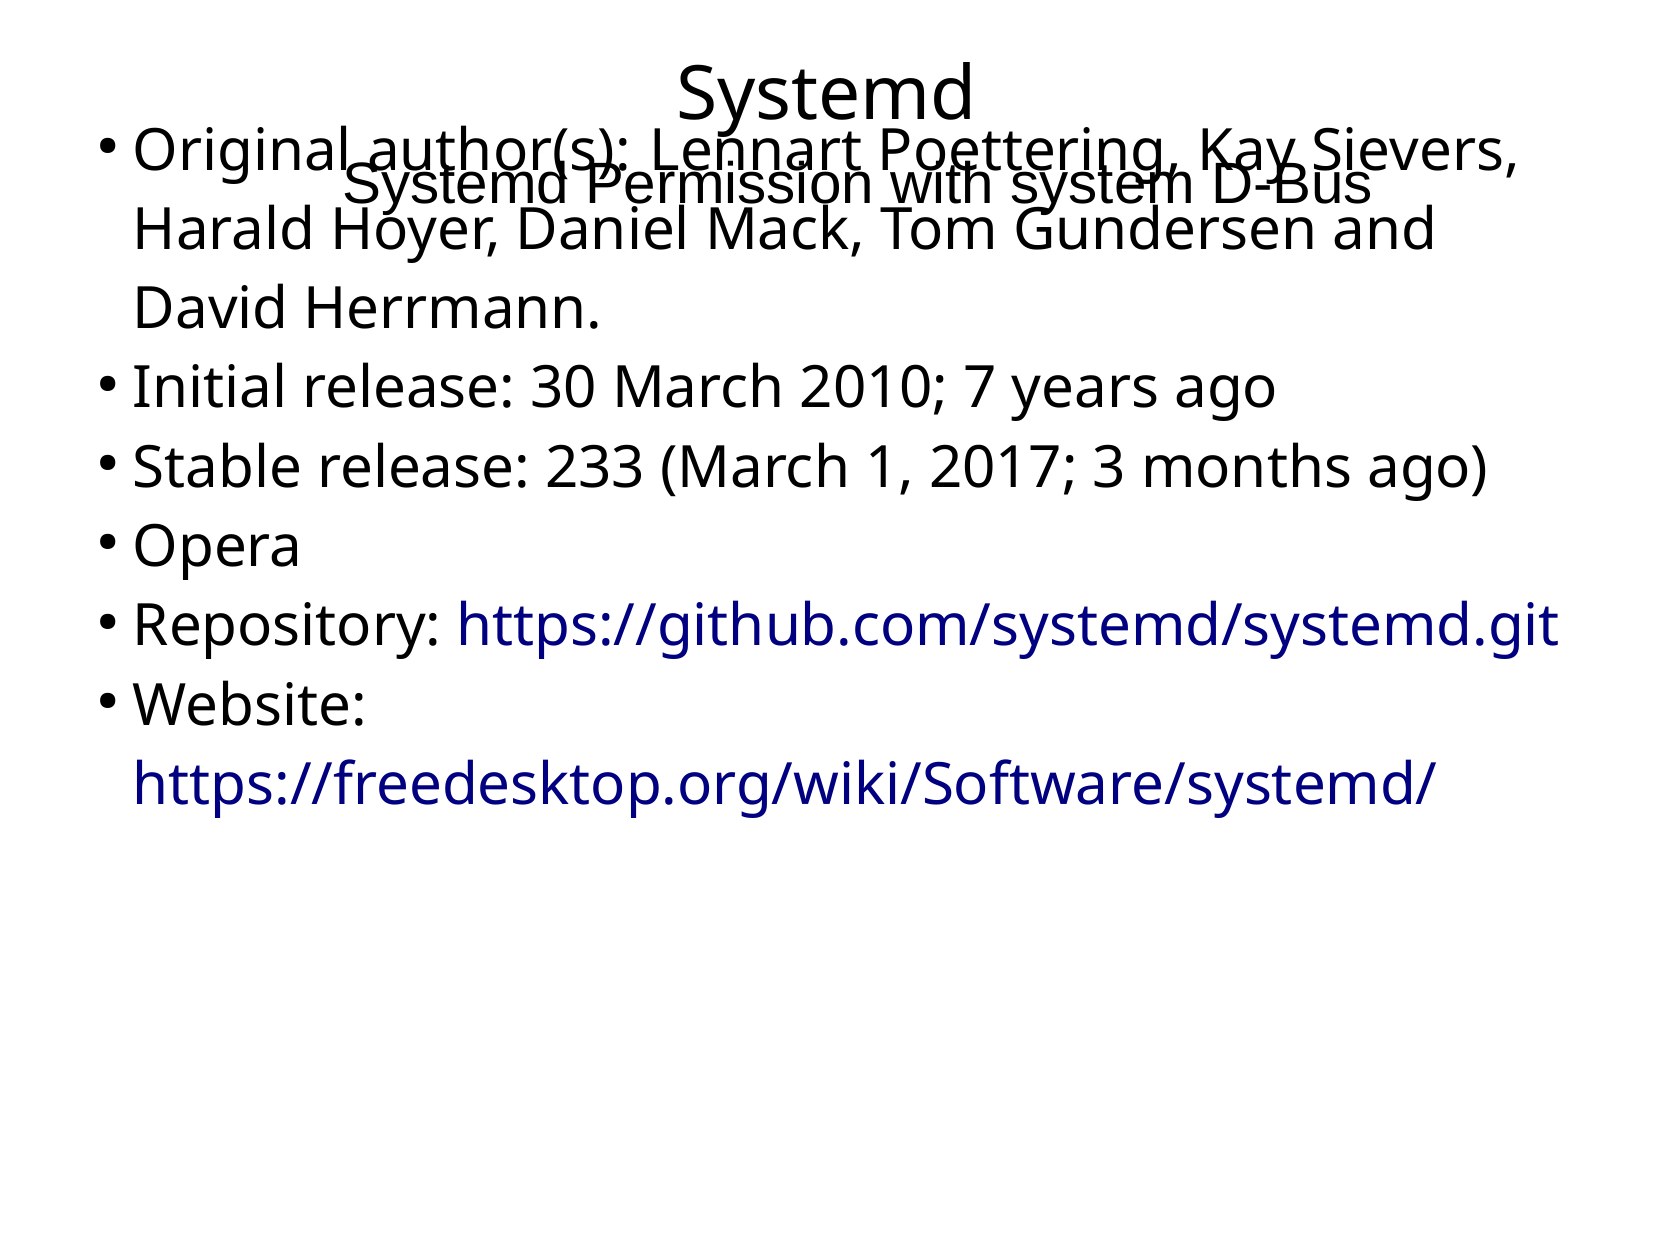

# Systemd
Systemd Permission with system D-Bus
Original author(s): 	Lennart Poettering, Kay Sievers, Harald Hoyer, Daniel Mack, Tom Gundersen and David Herrmann.
Initial release: 30 March 2010; 7 years ago
Stable release: 233 (March 1, 2017; 3 months ago)
Opera
Repository: https://github.com/systemd/systemd.git
Website: https://freedesktop.org/wiki/Software/systemd/